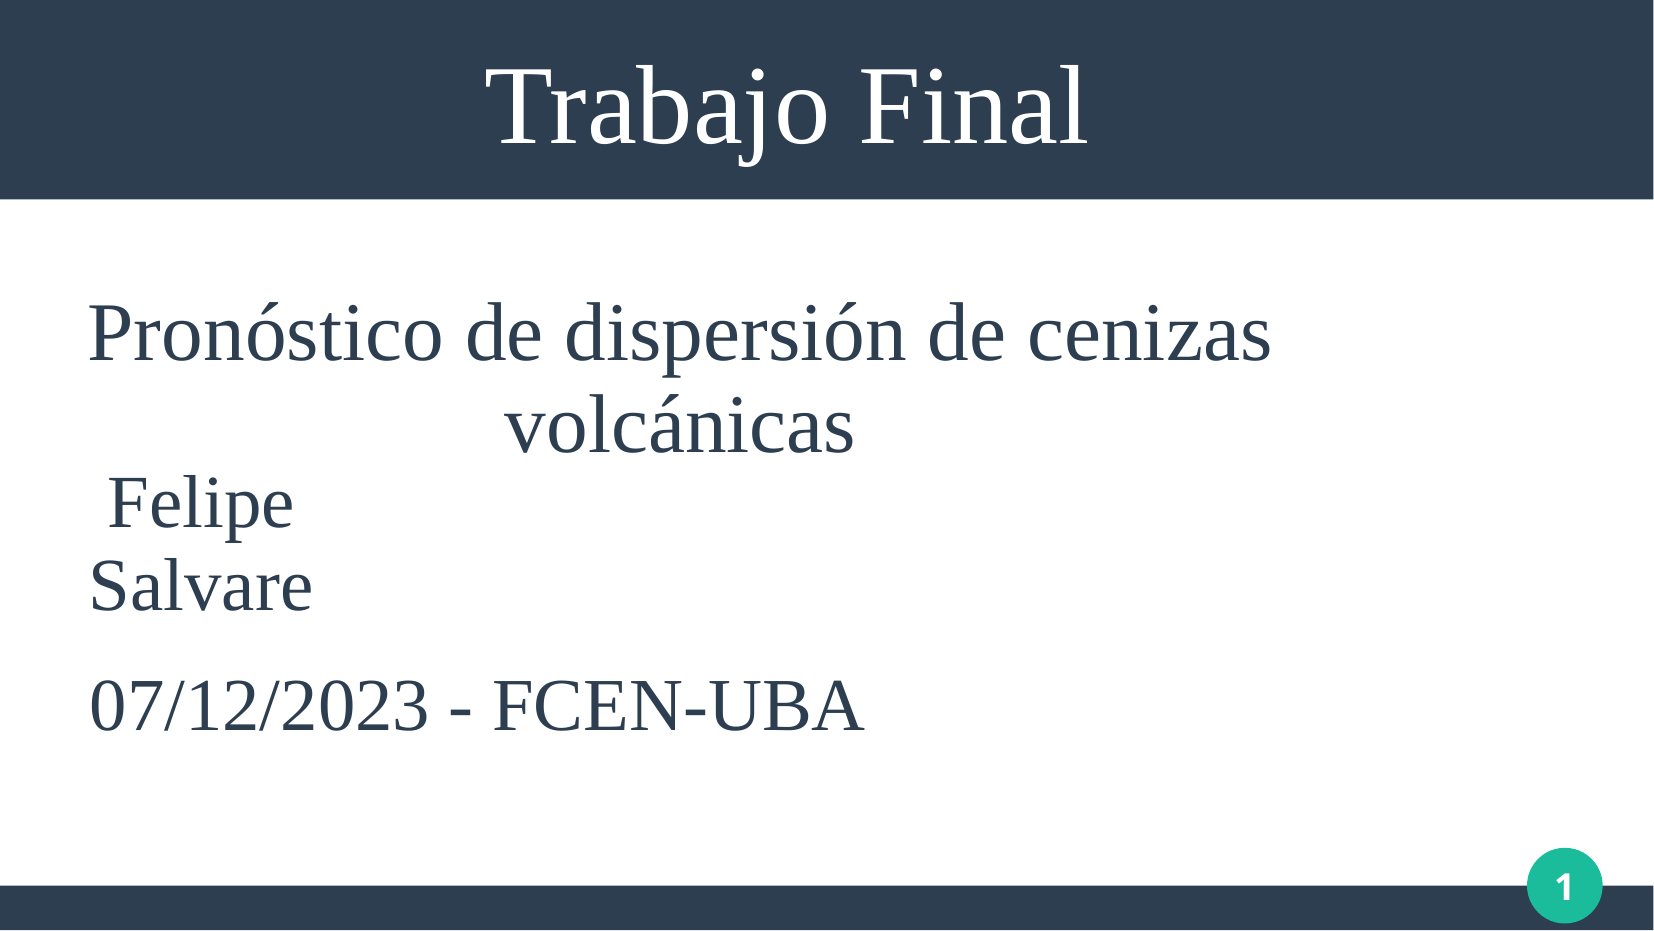

Trabajo Final
Pronóstico de dispersión de cenizas volcánicas
Felipe Salvare
07/12/2023 - FCEN-UBA